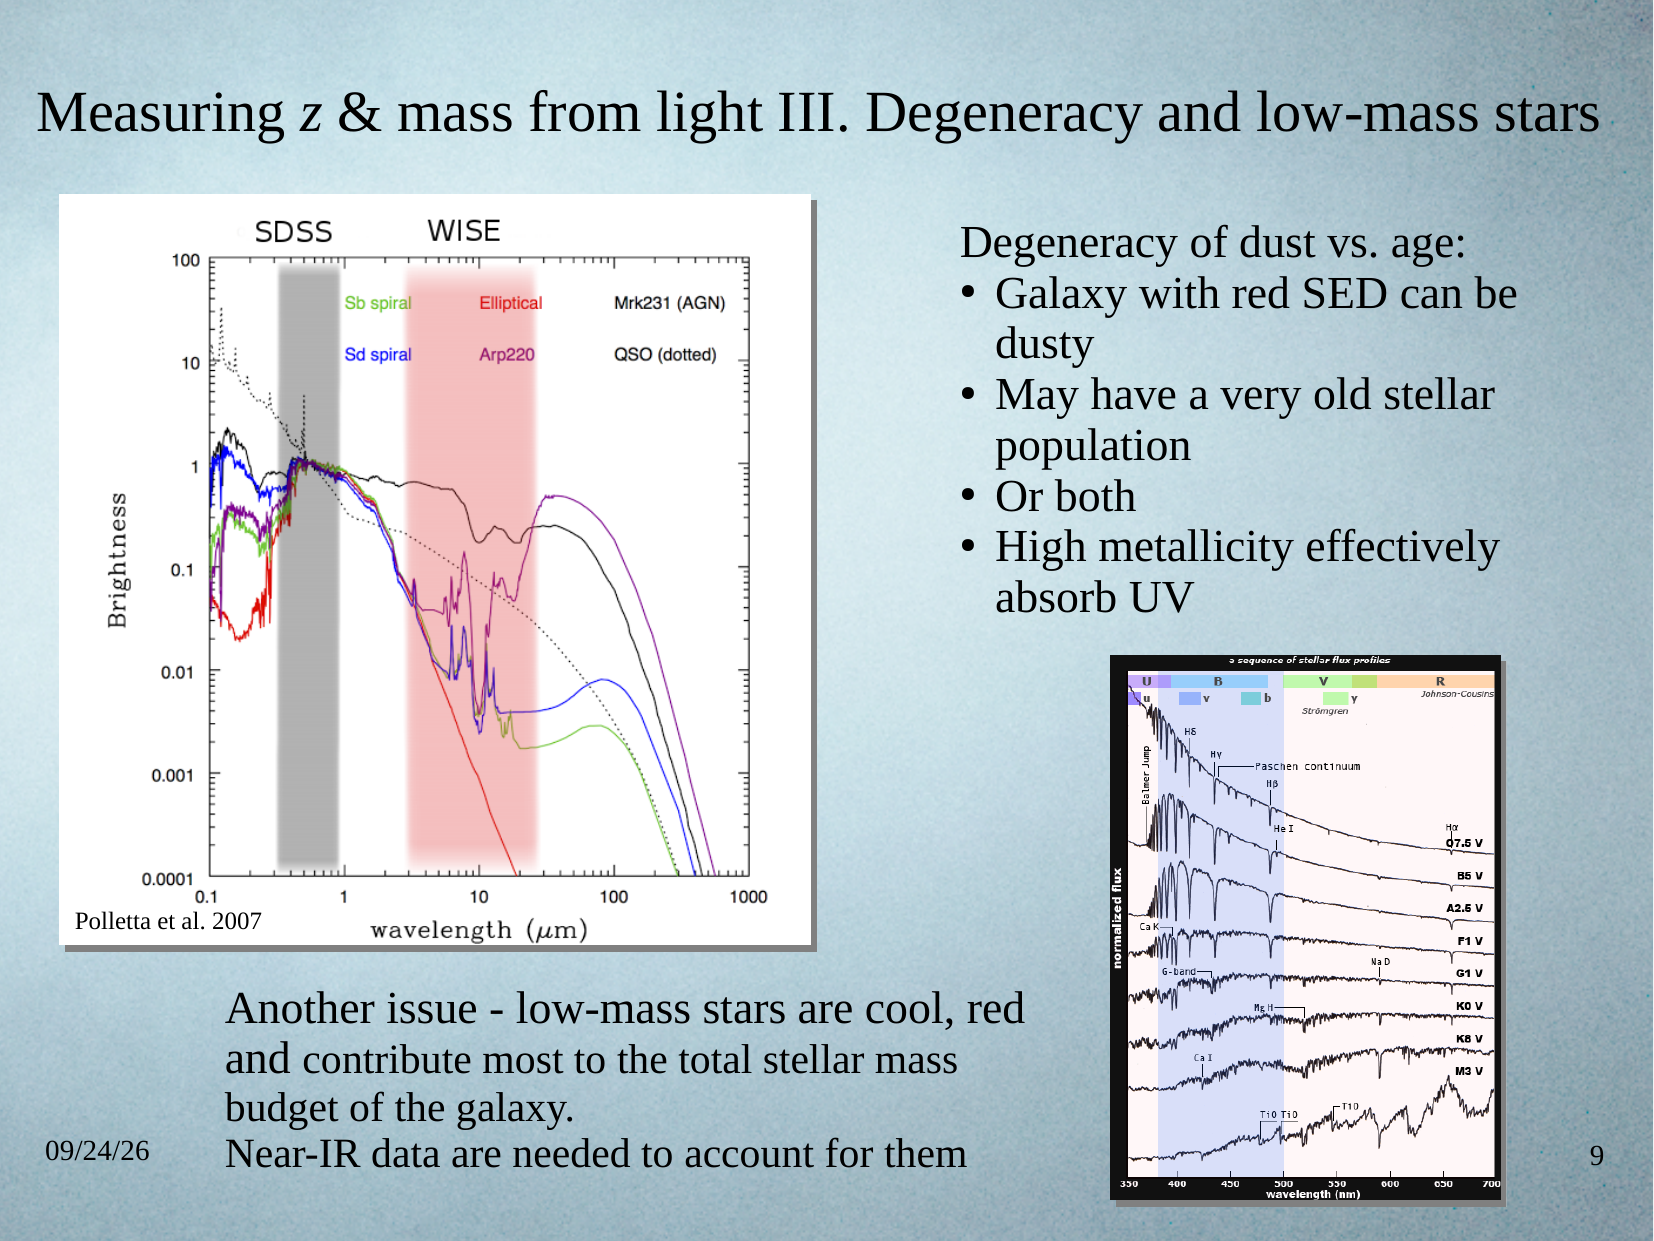

# Measuring z & mass from light III. Degeneracy and low-mass stars
Degeneracy of dust vs. age:
Galaxy with red SED can be dusty
May have a very old stellar population
Or both
High metallicity effectively absorb UV
Polletta et al. 2007
Another issue - low-mass stars are cool, red and contribute most to the total stellar mass budget of the galaxy.
Near-IR data are needed to account for them
9